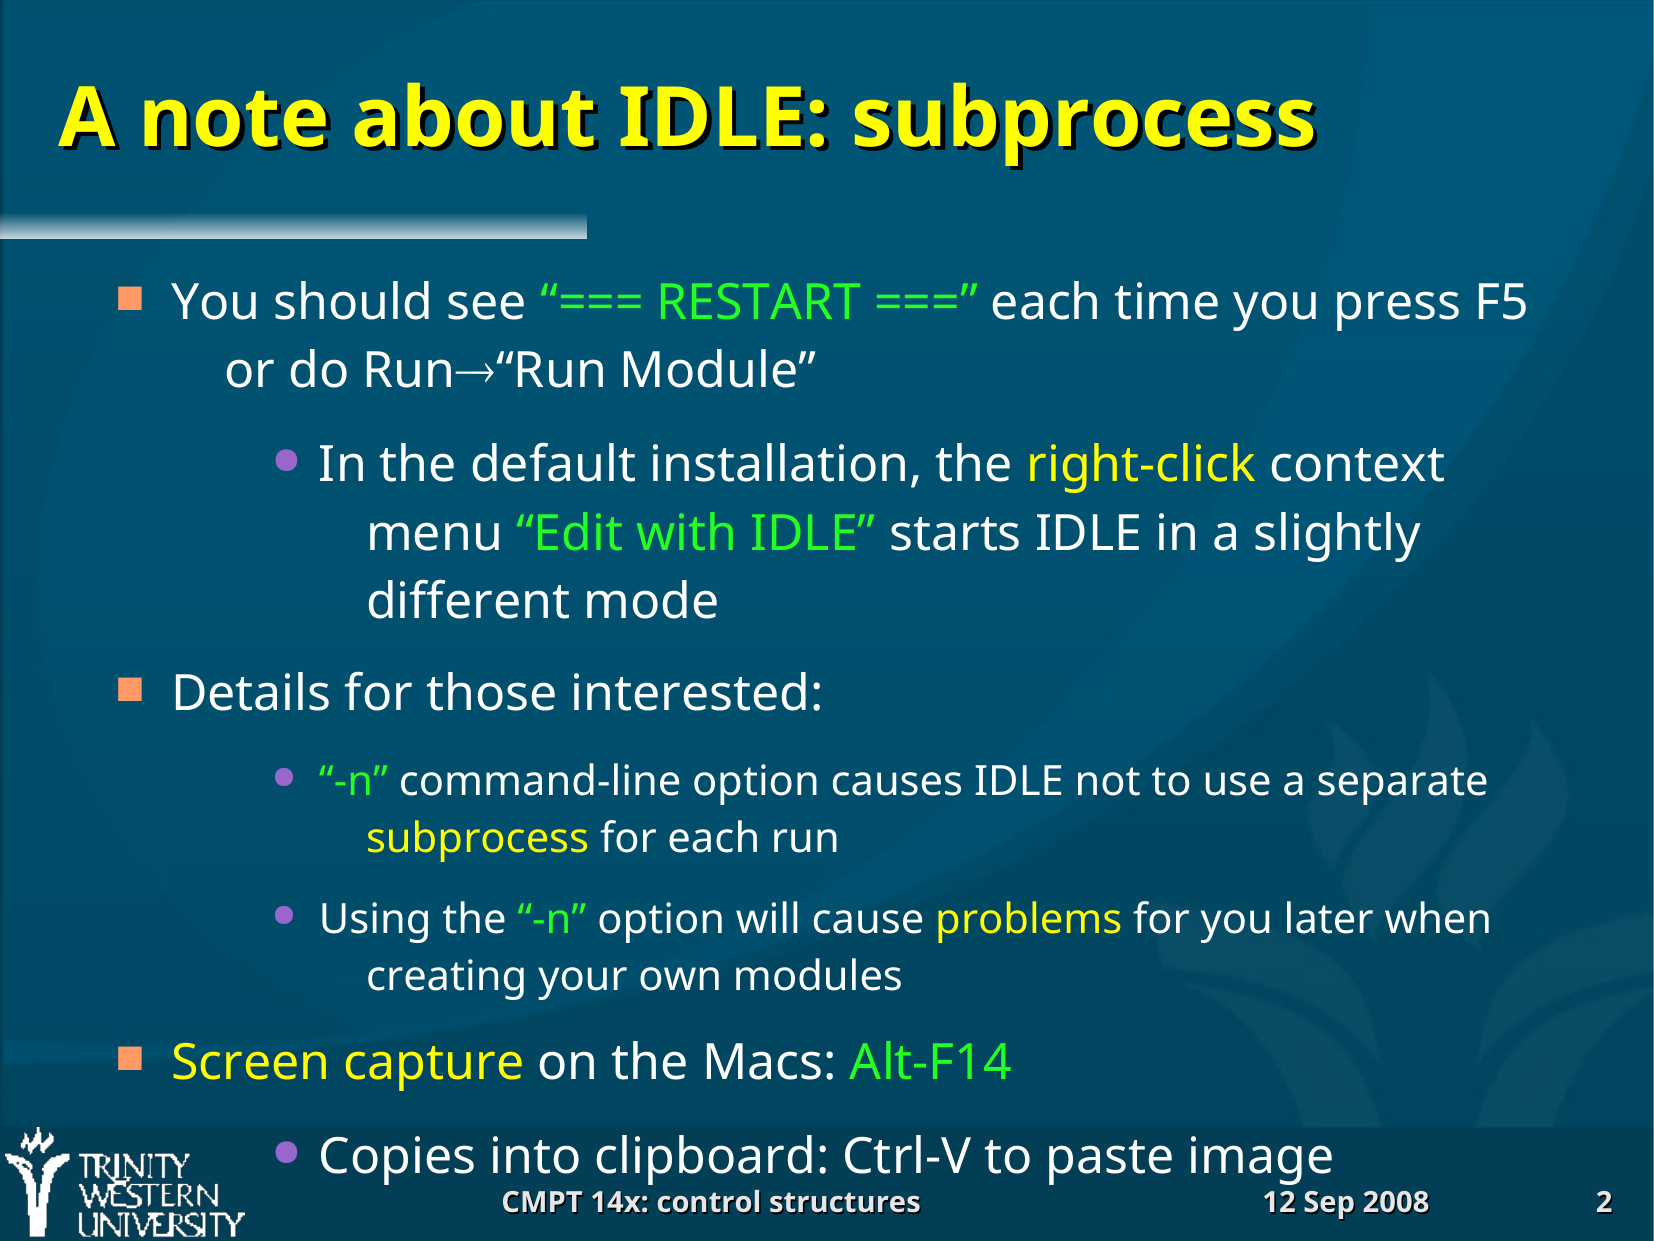

# A note about IDLE: subprocess
You should see “=== RESTART ===” each time you press F5 or do Run“Run Module”
In the default installation, the right-click context menu “Edit with IDLE” starts IDLE in a slightly different mode
Details for those interested:
“-n” command-line option causes IDLE not to use a separate subprocess for each run
Using the “-n” option will cause problems for you later when creating your own modules
Screen capture on the Macs: Alt-F14
Copies into clipboard: Ctrl-V to paste image
CMPT 14x: control structures
12 Sep 2008
2